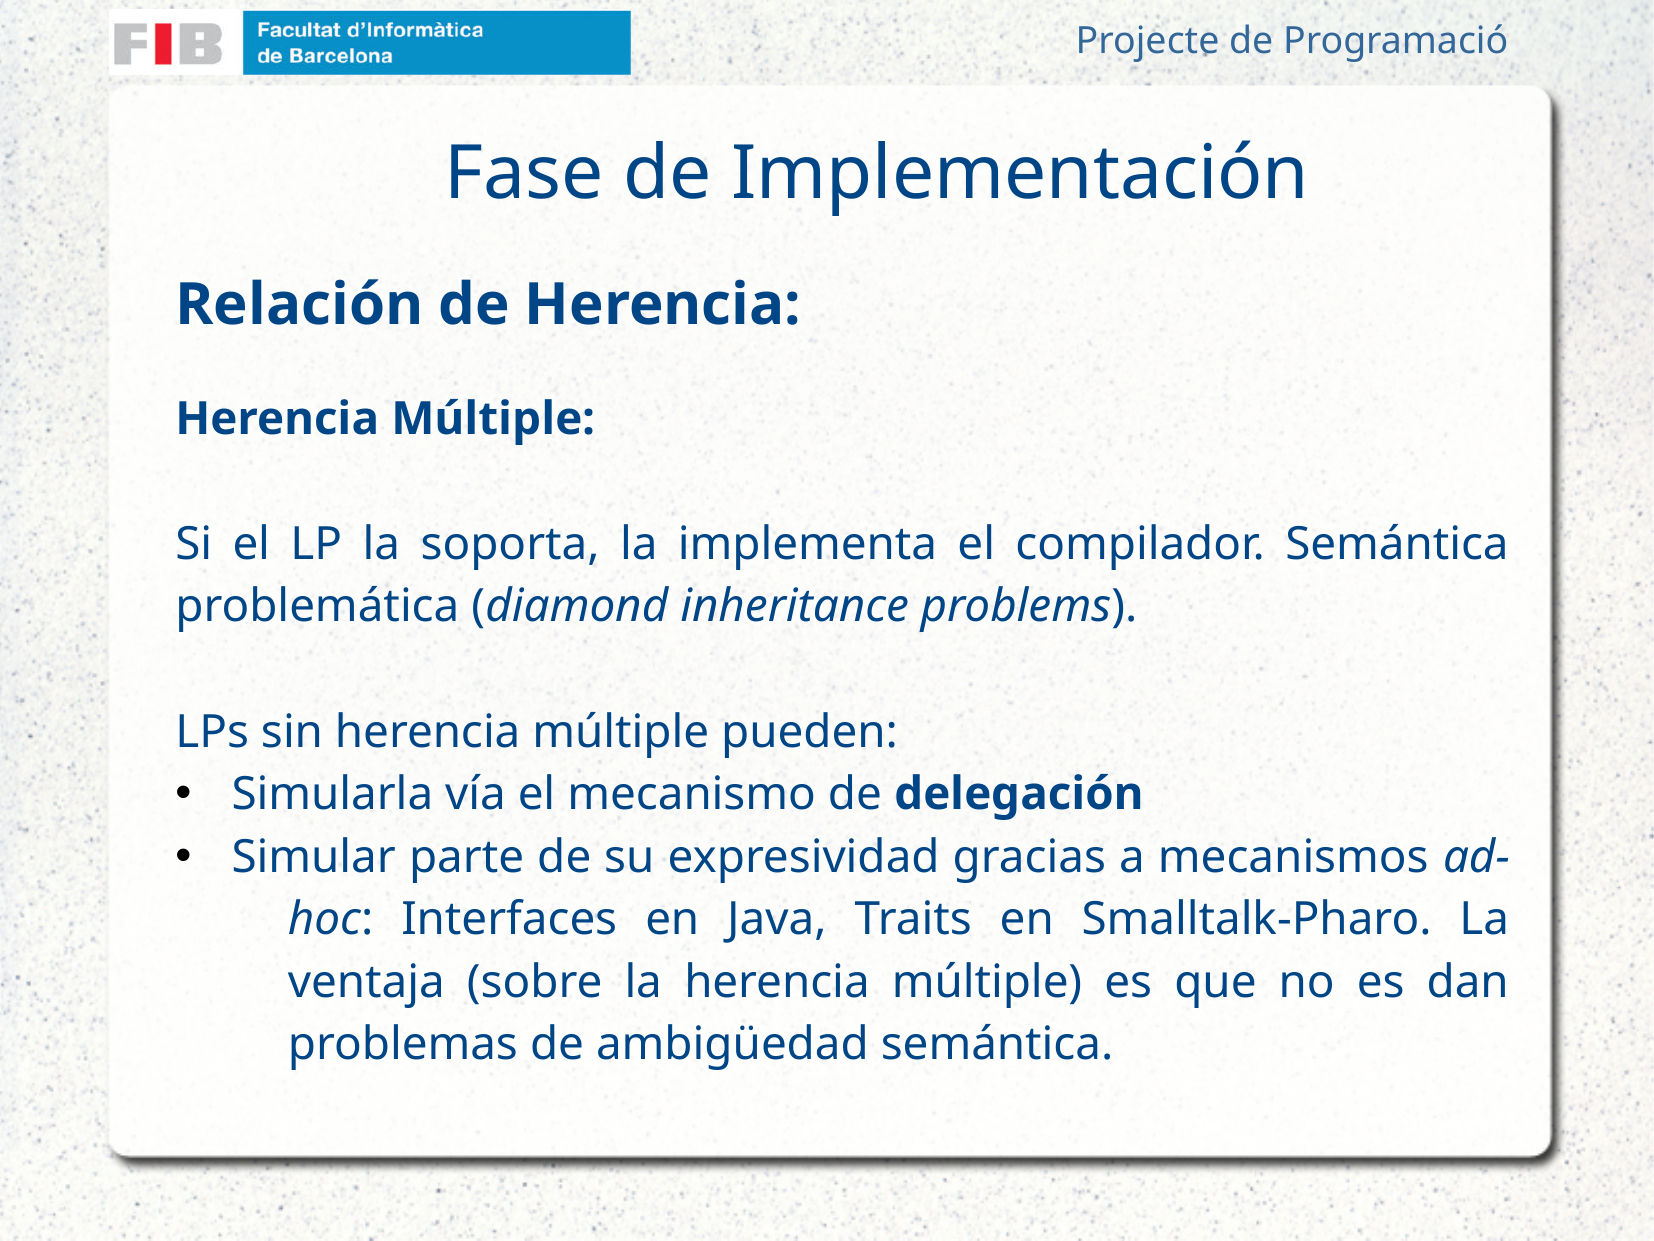

Projecte de Programació
Fase de Implementación
Relación de Herencia:
Herencia Múltiple:
Si el LP la soporta, la implementa el compilador. Semántica problemática (diamond inheritance problems).
LPs sin herencia múltiple pueden:
Simularla vía el mecanismo de delegación
Simular parte de su expresividad gracias a mecanismos ad-hoc: Interfaces en Java, Traits en Smalltalk-Pharo. La ventaja (sobre la herencia múltiple) es que no es dan problemas de ambigüedad semántica.